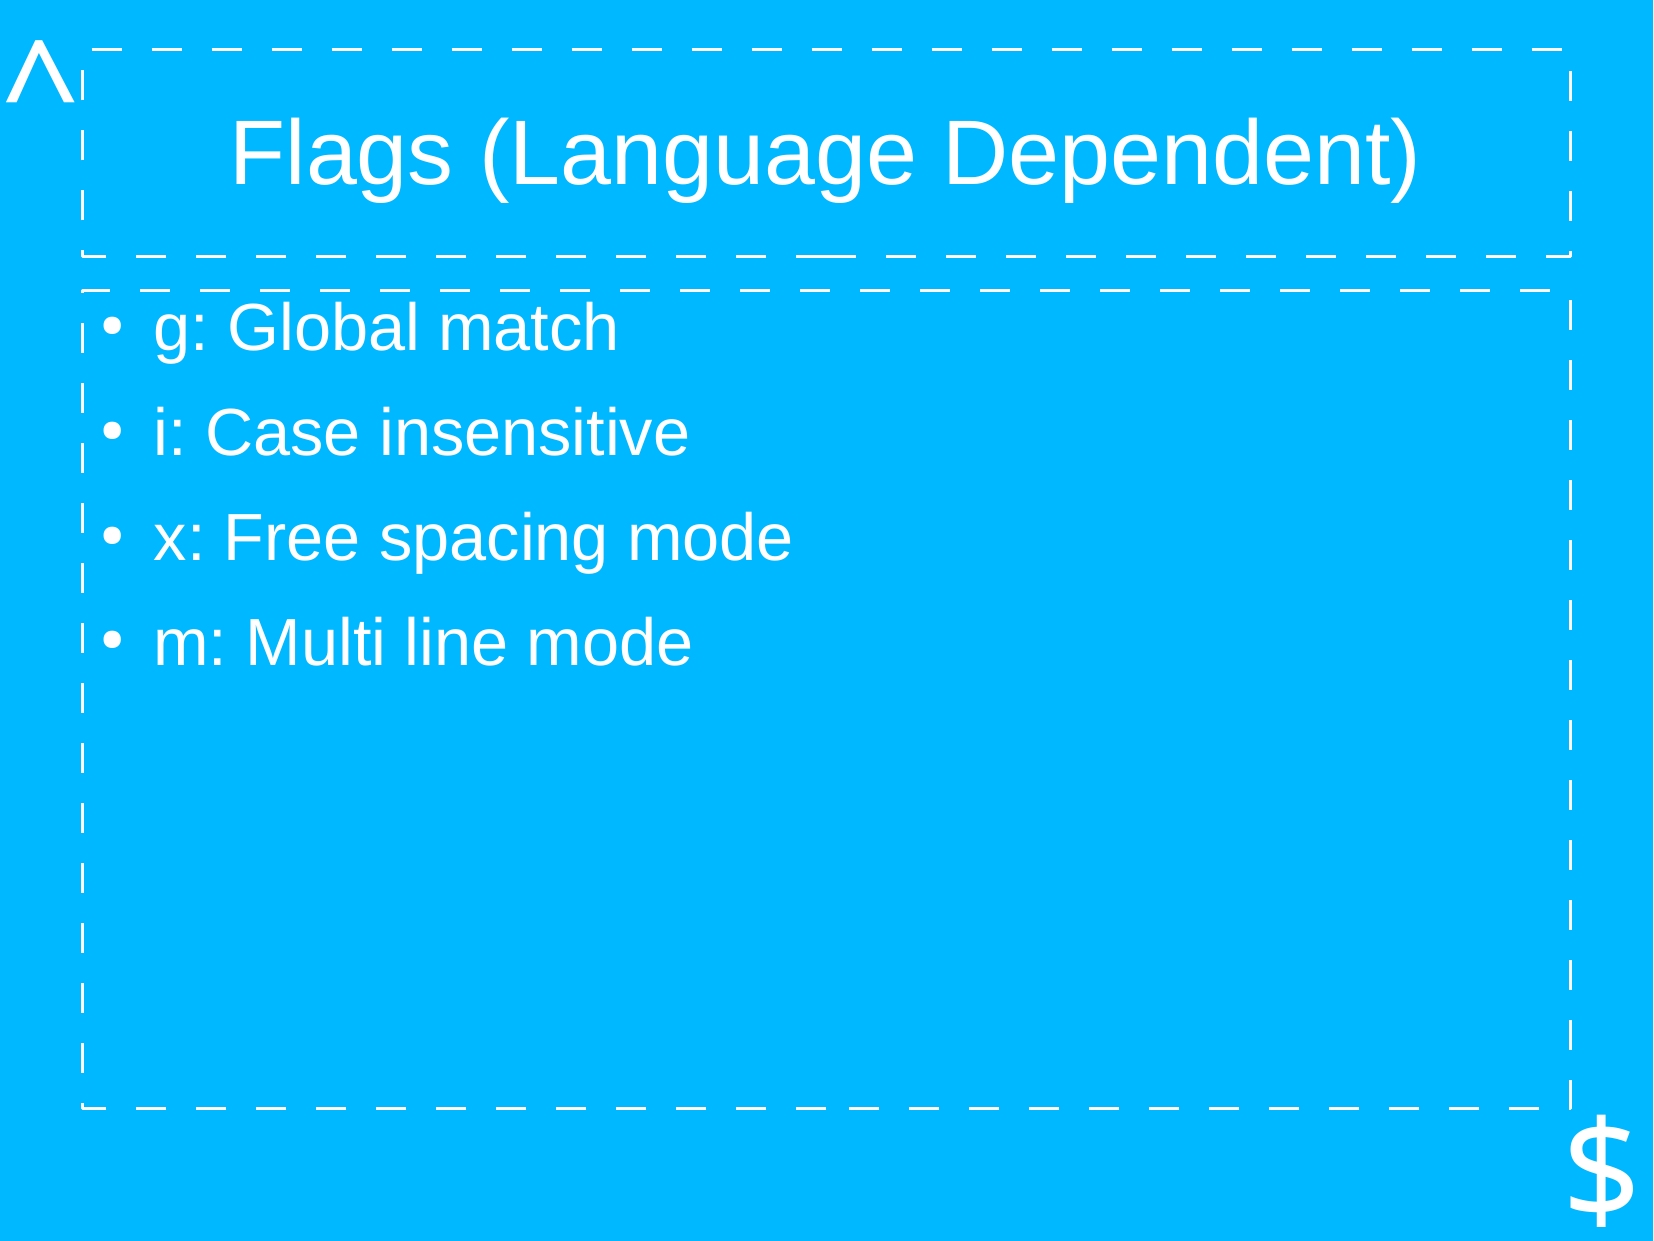

# Flags (Language Dependent)
g: Global match
i: Case insensitive
x: Free spacing mode
m: Multi line mode